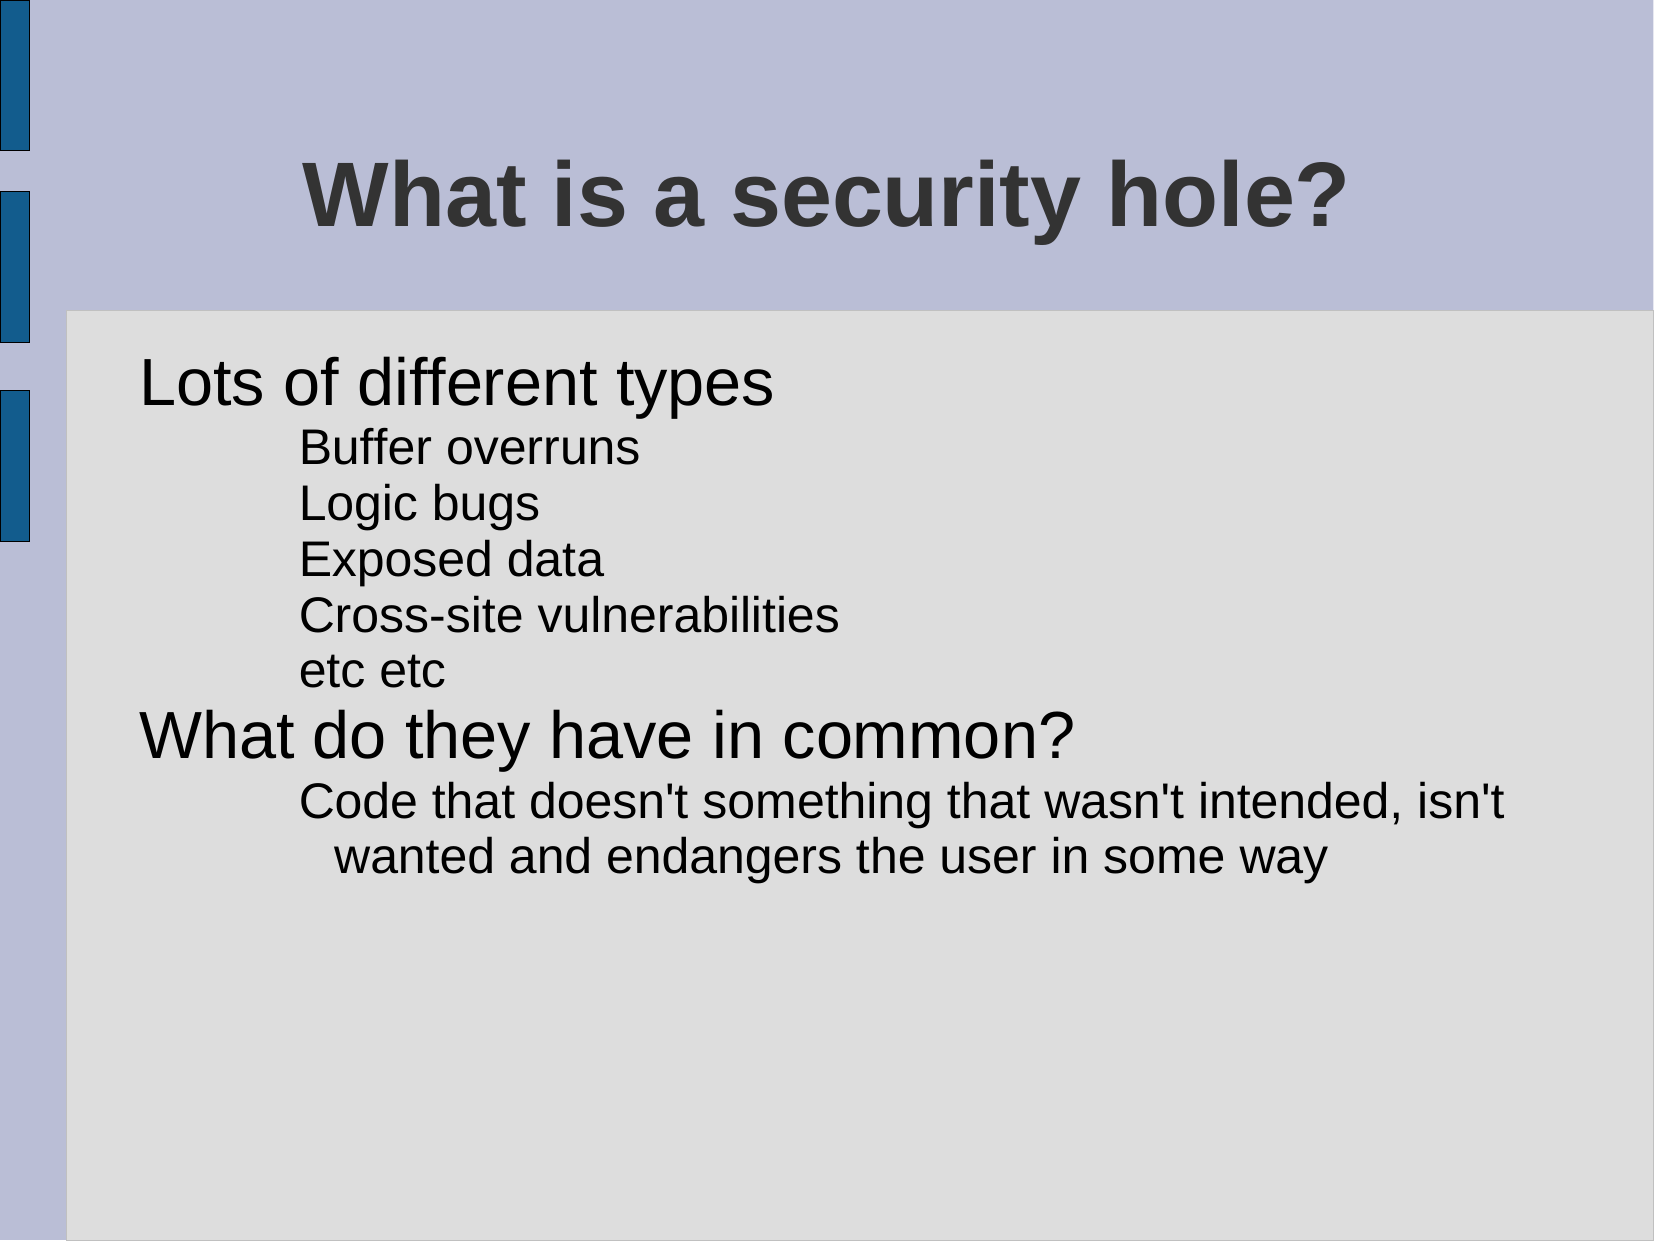

# What is a security hole?
Lots of different types
Buffer overruns
Logic bugs
Exposed data
Cross-site vulnerabilities
etc etc
What do they have in common?
Code that doesn't something that wasn't intended, isn't wanted and endangers the user in some way